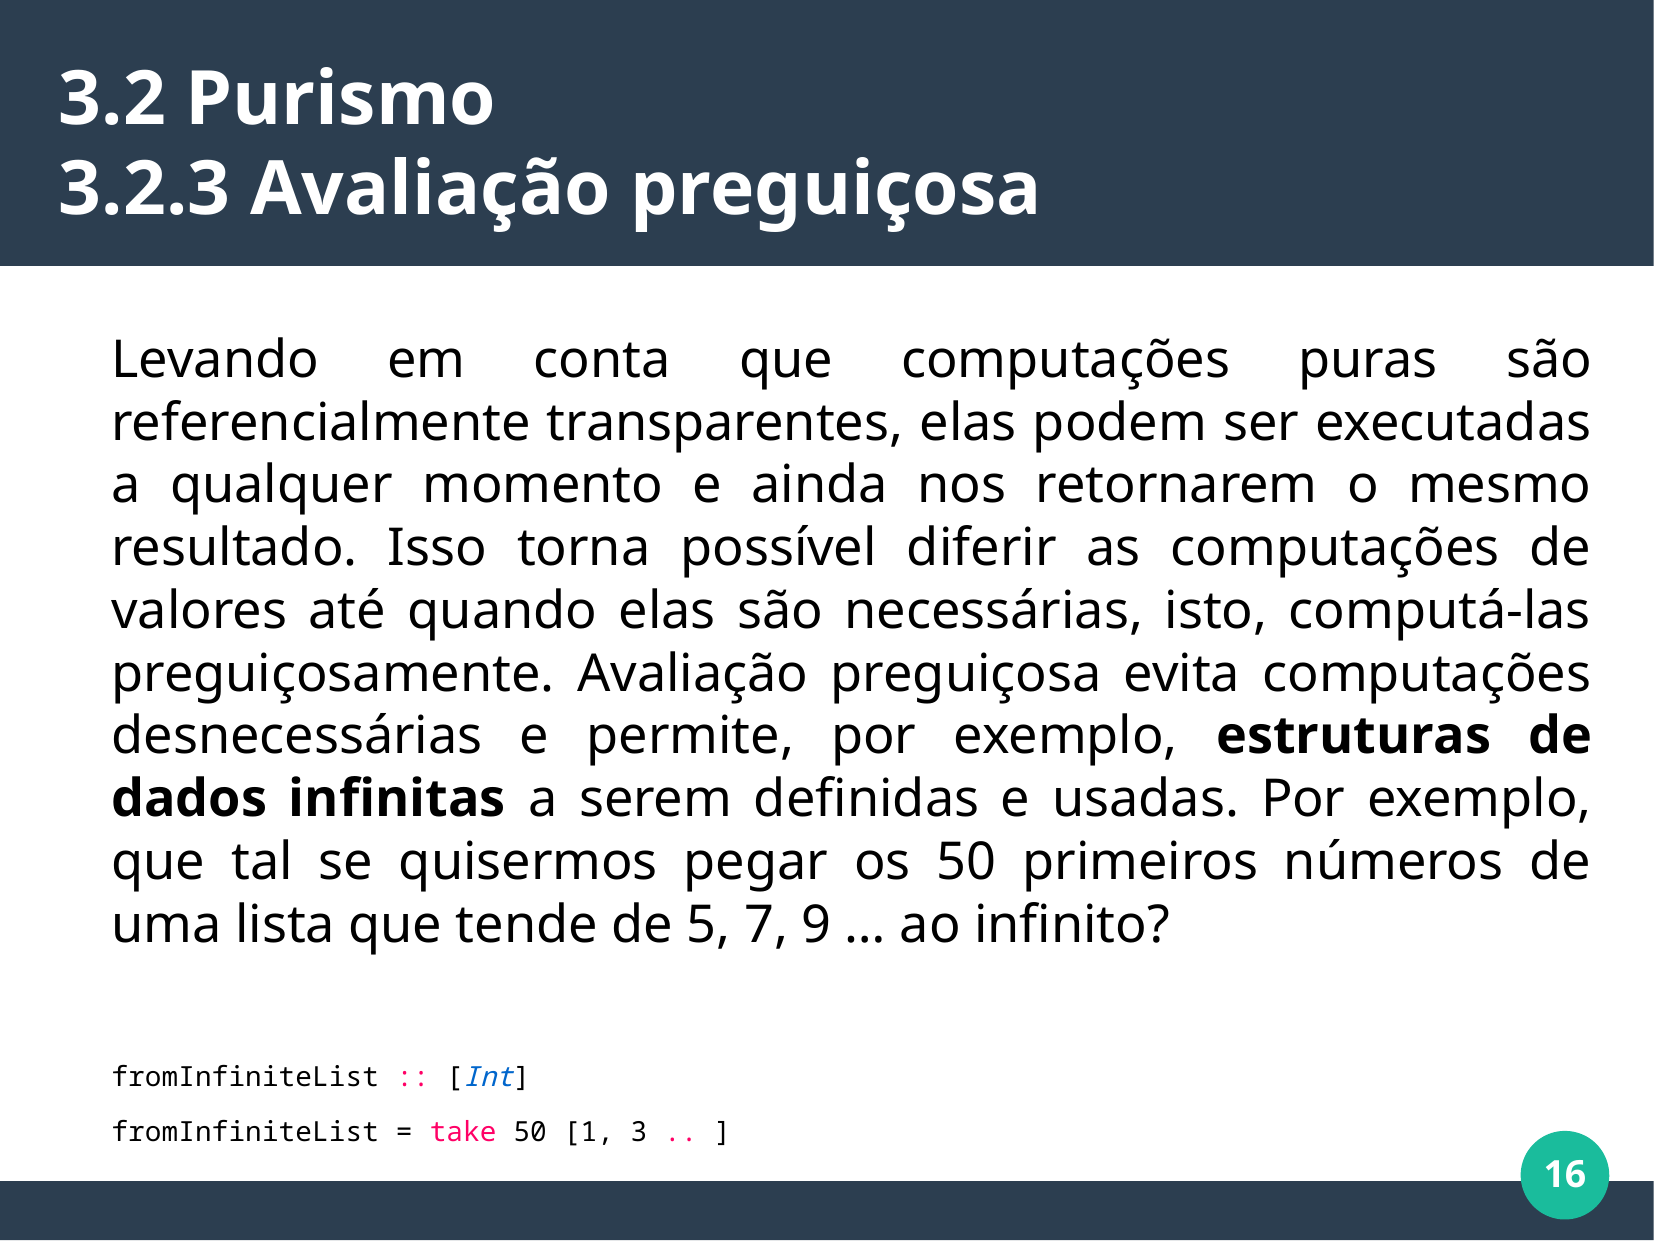

# 3.2 Purismo 3.2.3 Avaliação preguiçosa
Levando em conta que computações puras são referencialmente transparentes, elas podem ser executadas a qualquer momento e ainda nos retornarem o mesmo resultado. Isso torna possível diferir as computações de valores até quando elas são necessárias, isto, computá-las preguiçosamente. Avaliação preguiçosa evita computações desnecessárias e permite, por exemplo, estruturas de dados infinitas a serem definidas e usadas. Por exemplo, que tal se quisermos pegar os 50 primeiros números de uma lista que tende de 5, 7, 9 … ao infinito?
fromInfiniteList :: [Int]
fromInfiniteList = take 50 [1, 3 .. ]